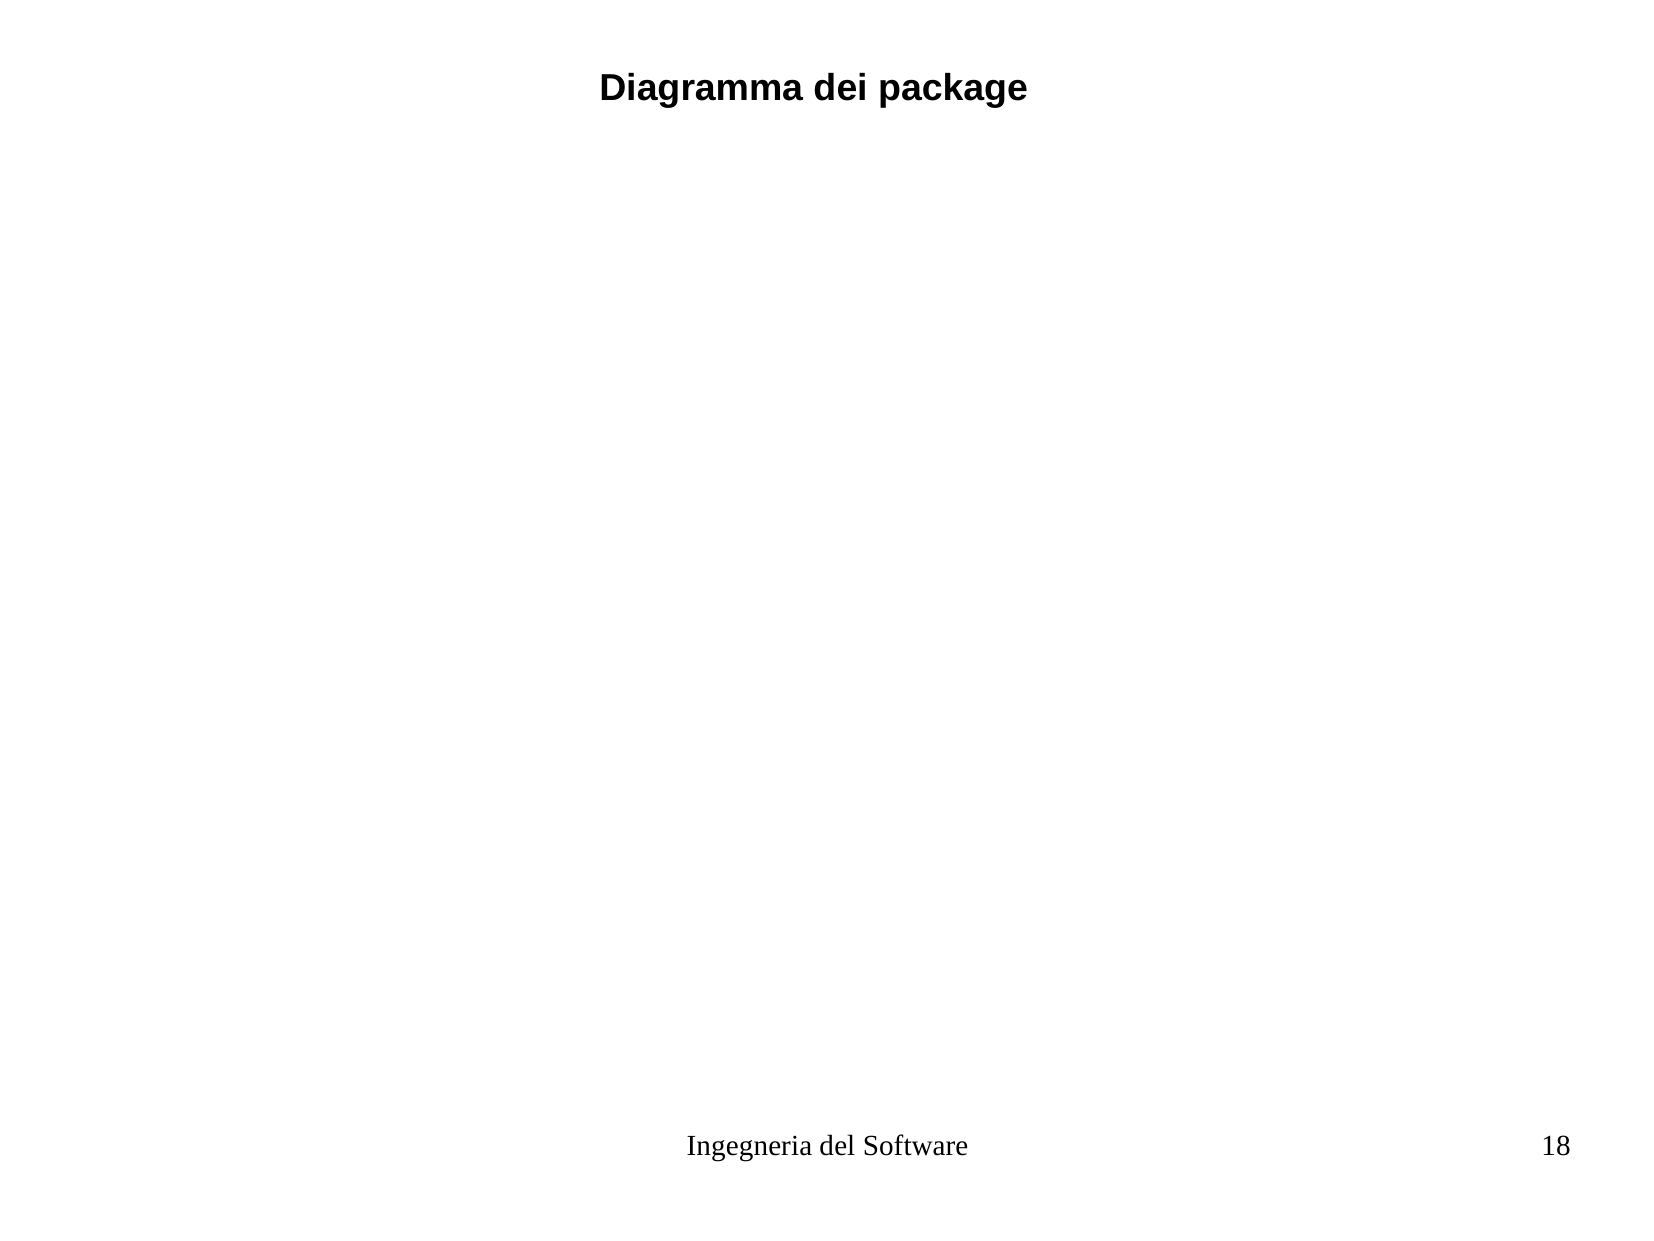

Diagramma dei package
Ingegneria del Software
18